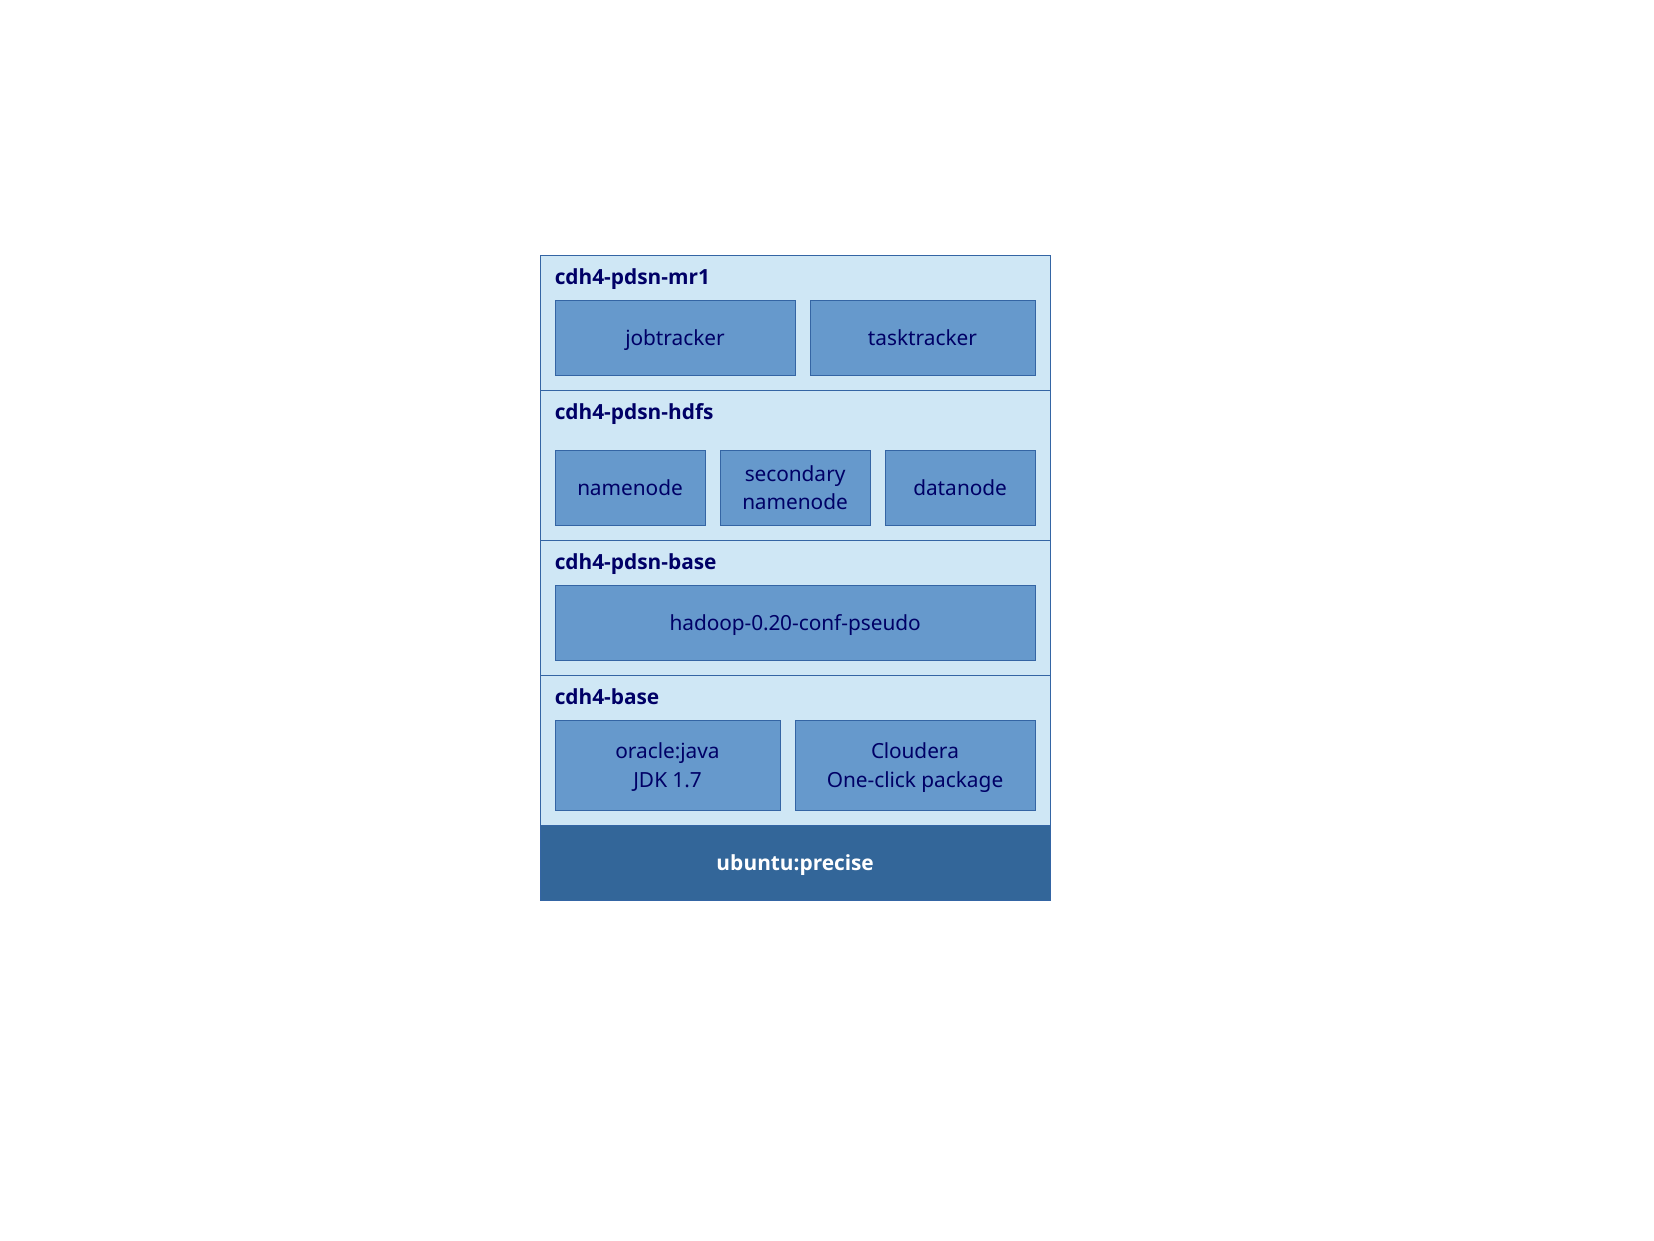

cdh4-pdsn-mr1
jobtracker
tasktracker
cdh4-pdsn-hdfs
namenode
secondary
namenode
datanode
cdh4-pdsn-base
hadoop-0.20-conf-pseudo
cdh4-base
oracle:java
JDK 1.7
Cloudera
One-click package
ubuntu:precise